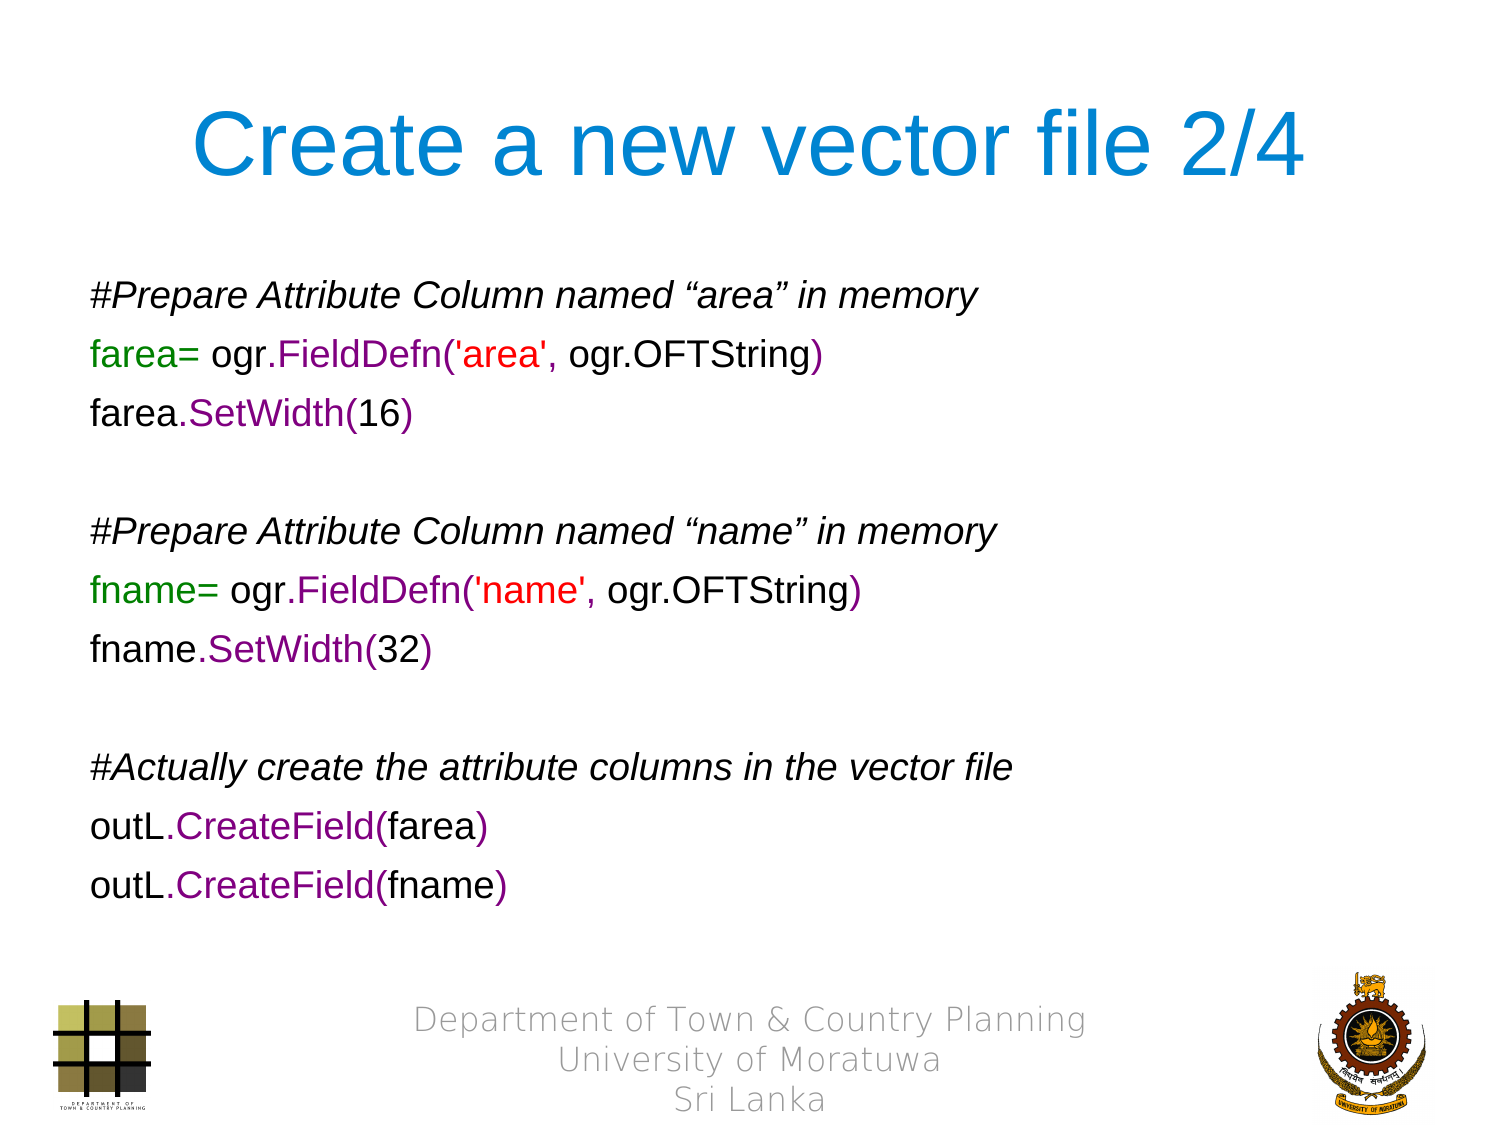

# Create a new vector file 2/4
#Prepare Attribute Column named “area” in memory
farea= ogr.FieldDefn('area', ogr.OFTString)
farea.SetWidth(16)
#Prepare Attribute Column named “name” in memory
fname= ogr.FieldDefn('name', ogr.OFTString)
fname.SetWidth(32)
#Actually create the attribute columns in the vector file
outL.CreateField(farea)
outL.CreateField(fname)